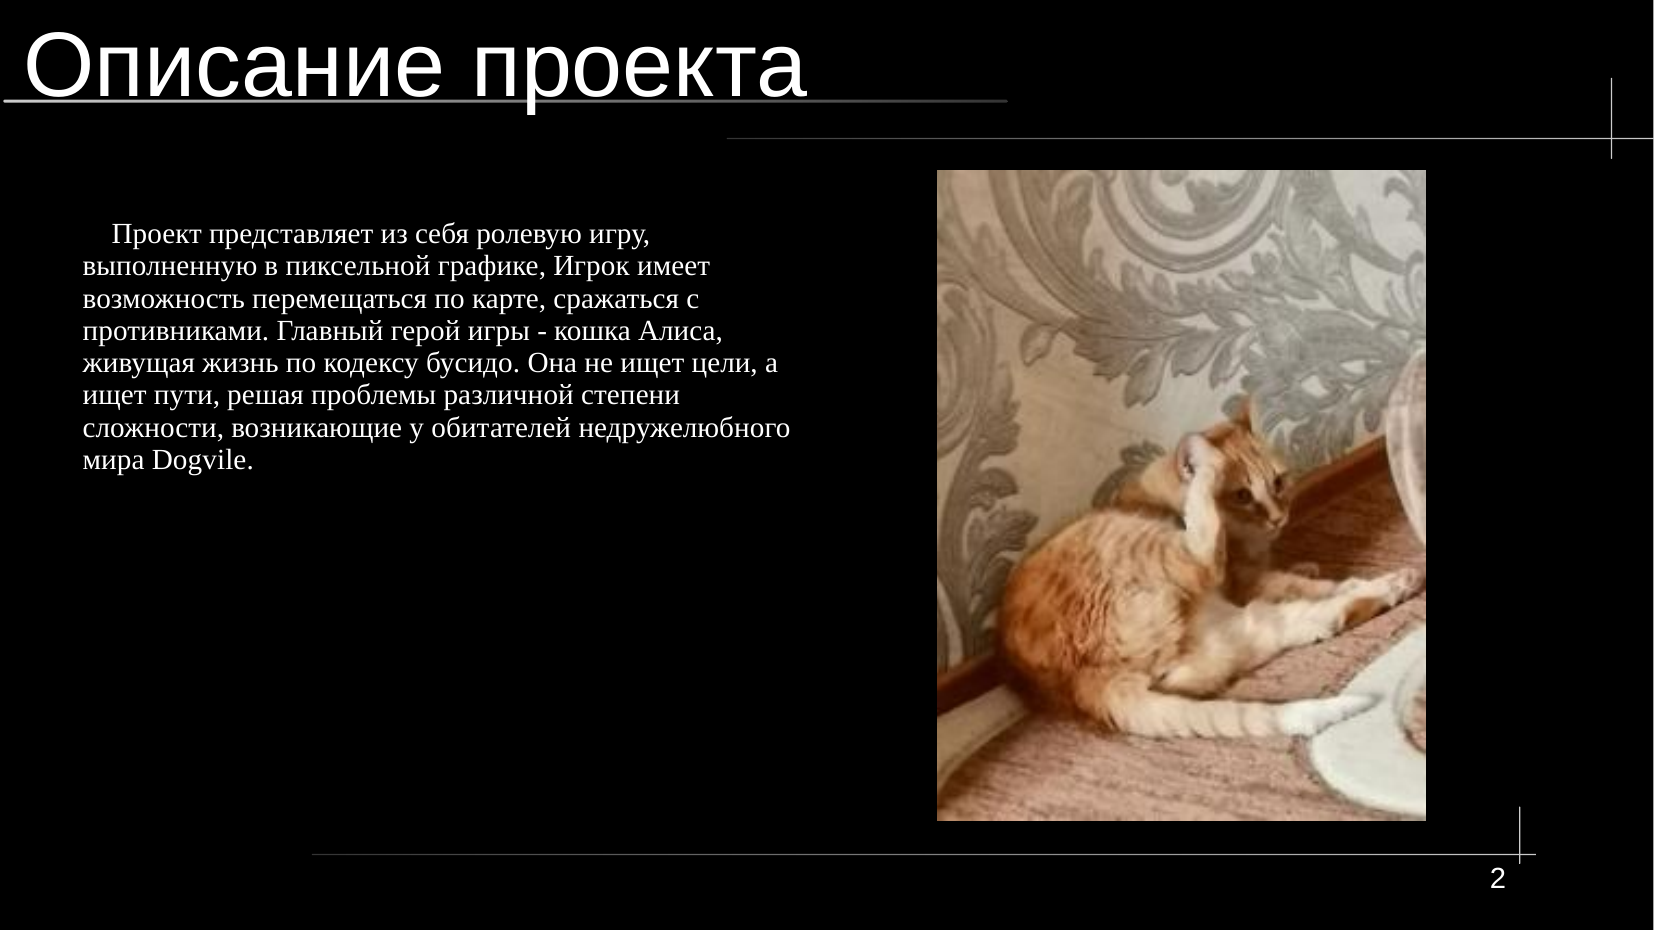

# Описание проекта
 Проект представляет из себя ролевую игру, выполненную в пиксельной графике, Игрок имеет возможность перемещаться по карте, сражаться с противниками. Главный герой игры - кошка Алиса, живущая жизнь по кодексу бусидо. Она не ищет цели, а ищет пути, решая проблемы различной степени сложности, возникающие у обитателей недружелюбного мира Dogvile.
2